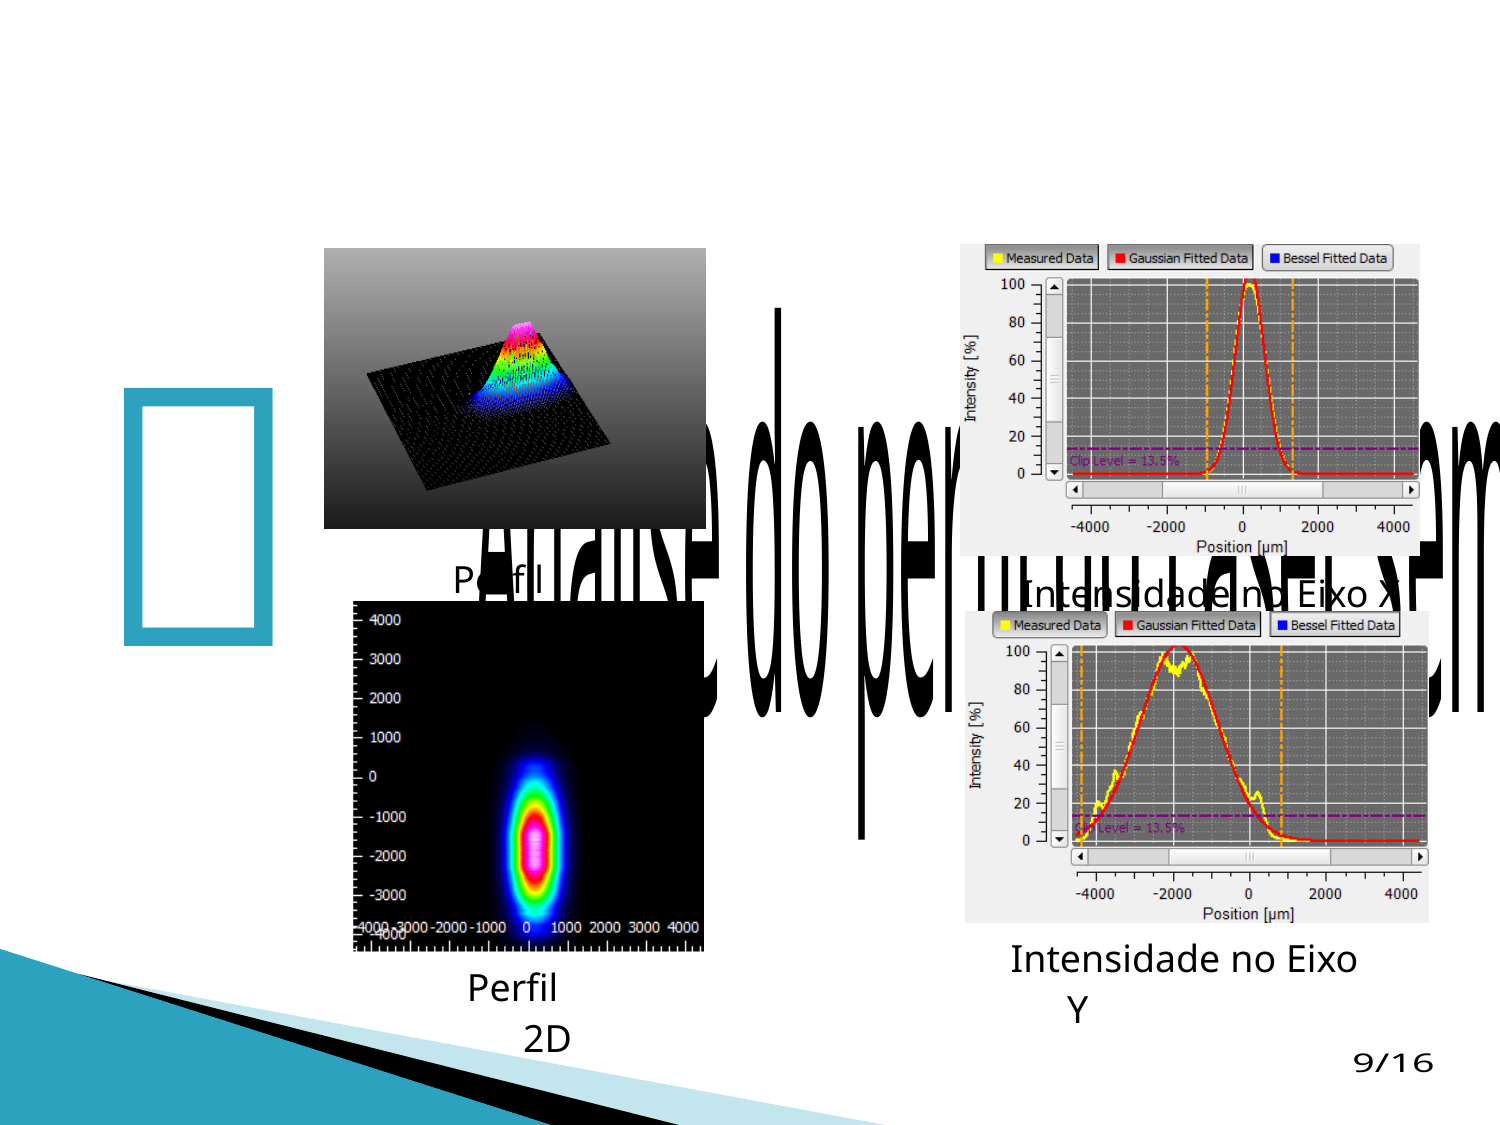

Analise do perfil do Laser sem o filtro
Perfil 3D
Intensidade no Eixo X
Intensidade no Eixo Y
Perfil 2D
9/16